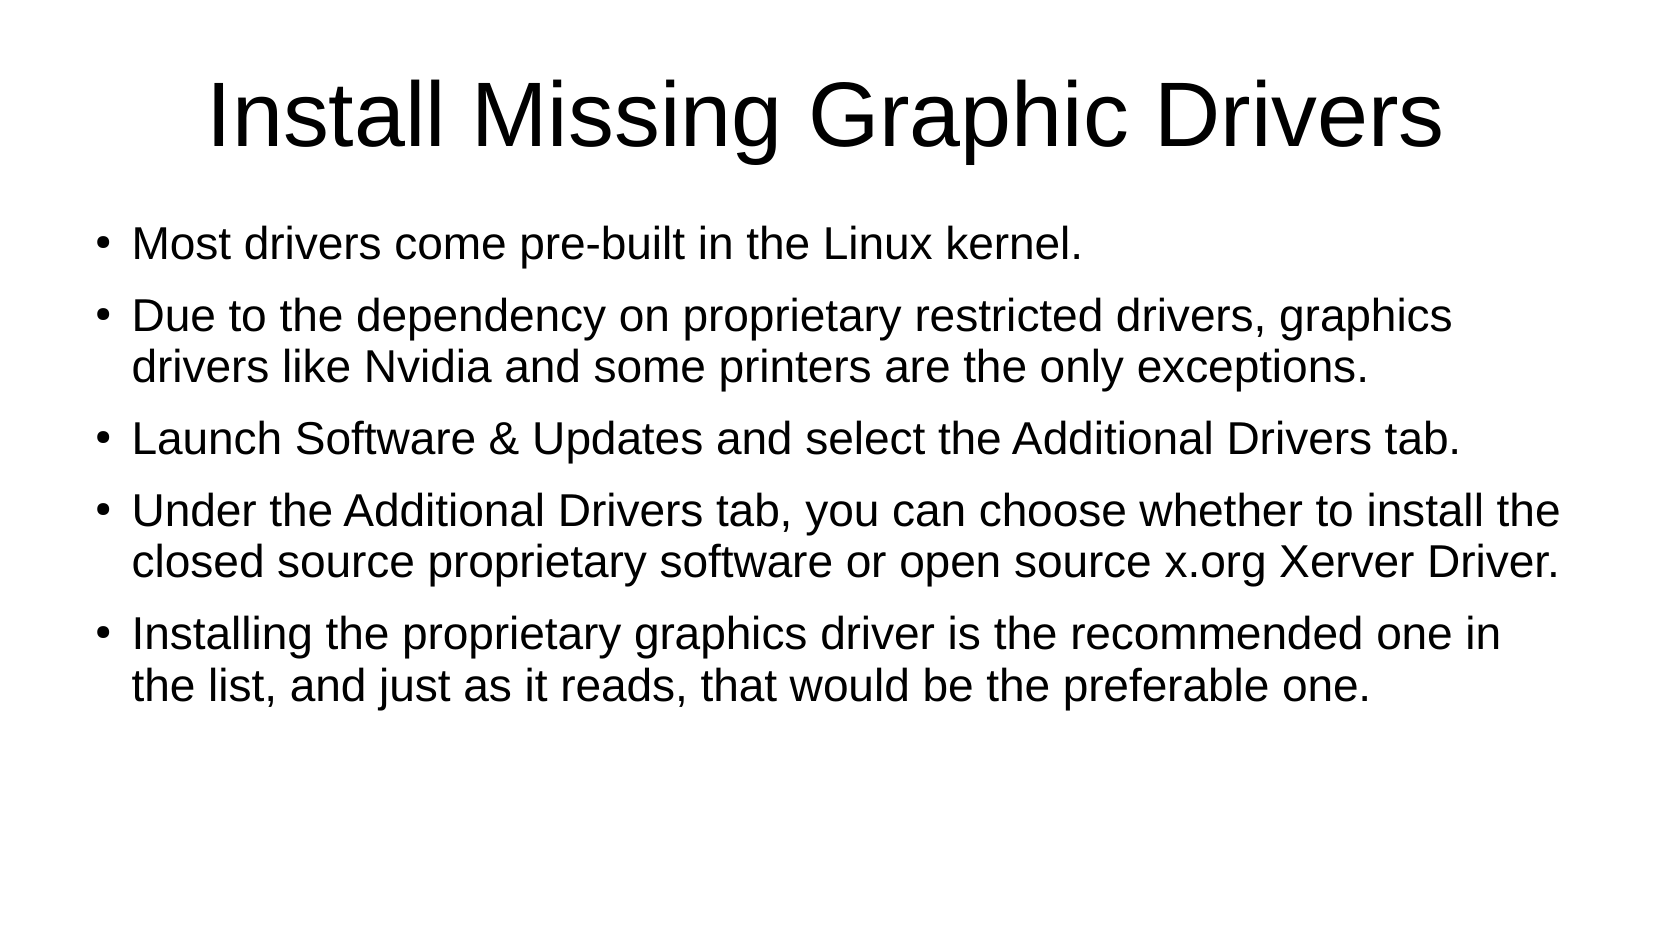

# Install Missing Graphic Drivers
Most drivers come pre-built in the Linux kernel.
Due to the dependency on proprietary restricted drivers, graphics drivers like Nvidia and some printers are the only exceptions.
Launch Software & Updates and select the Additional Drivers tab.
Under the Additional Drivers tab, you can choose whether to install the closed source proprietary software or open source x.org Xerver Driver.
Installing the proprietary graphics driver is the recommended one in the list, and just as it reads, that would be the preferable one.